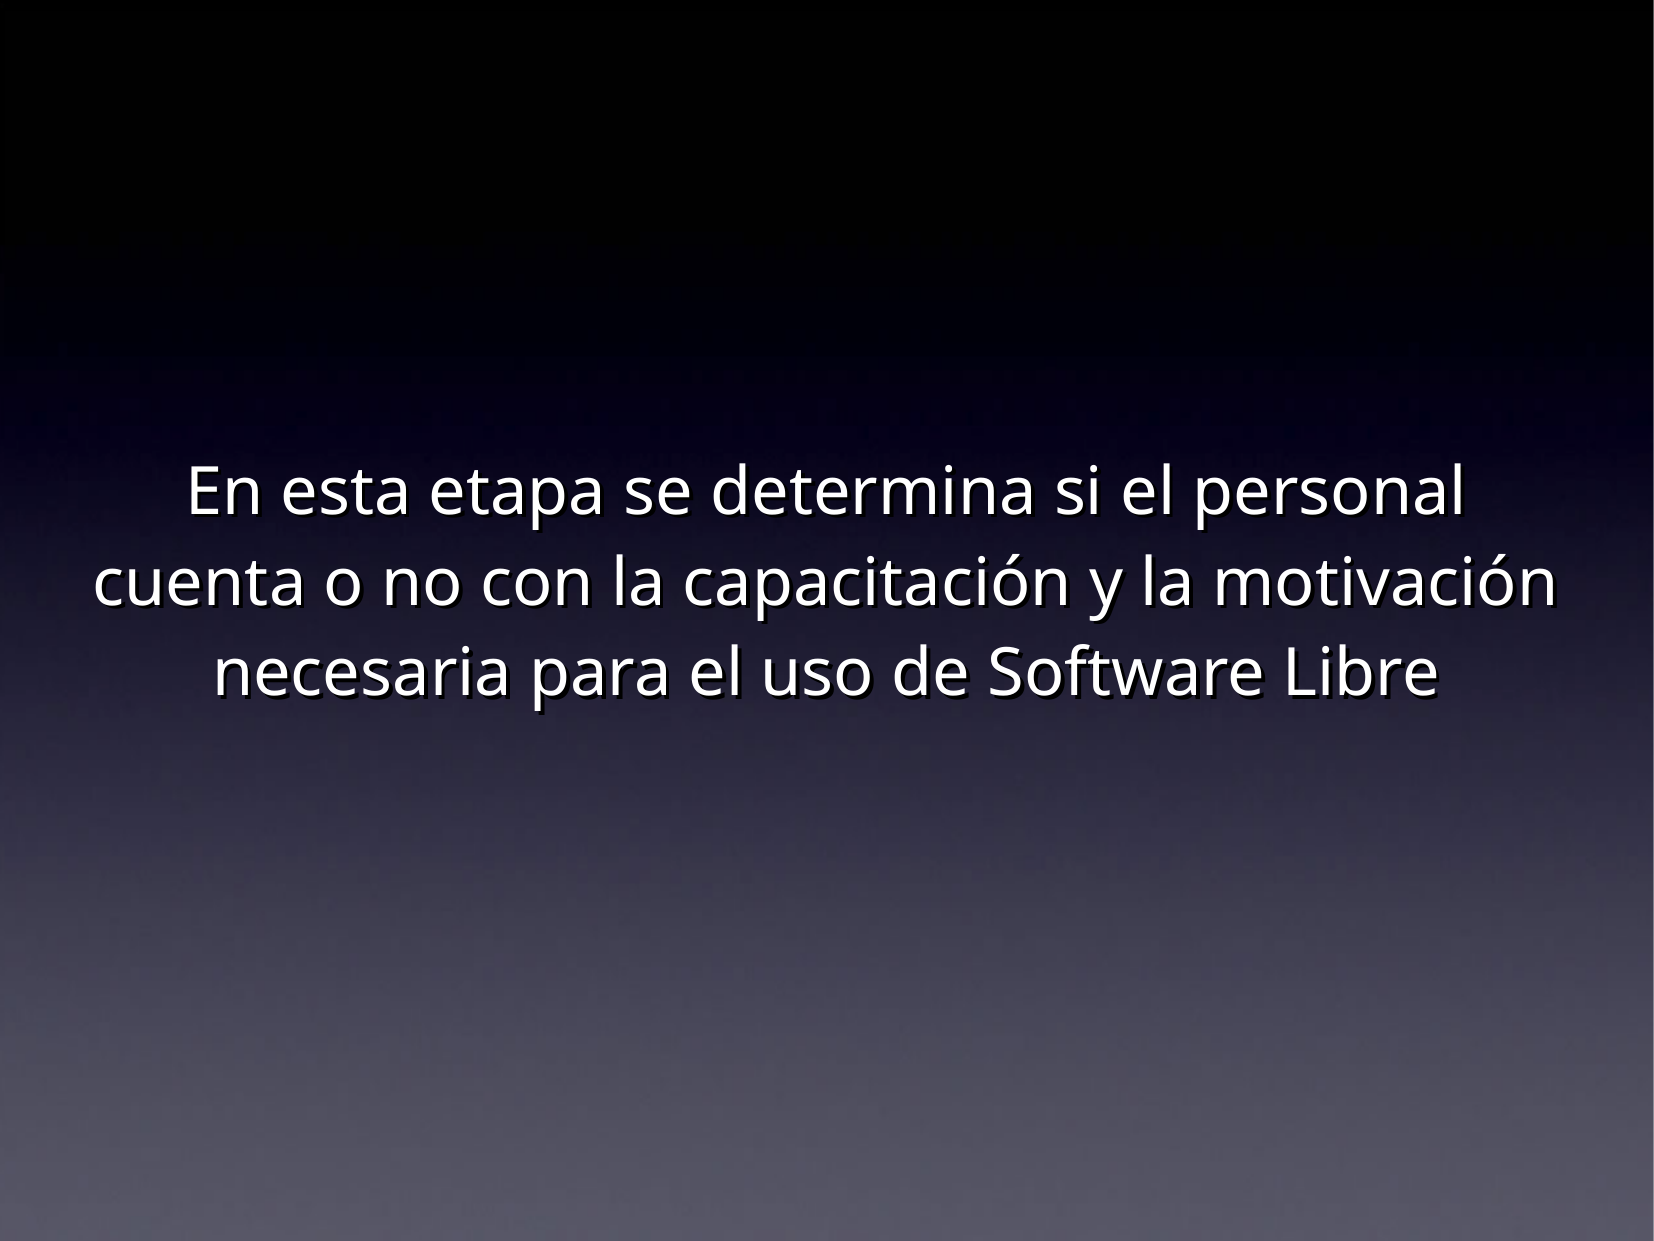

# En esta etapa se determina si el personal cuenta o no con la capacitación y la motivación necesaria para el uso de Software Libre